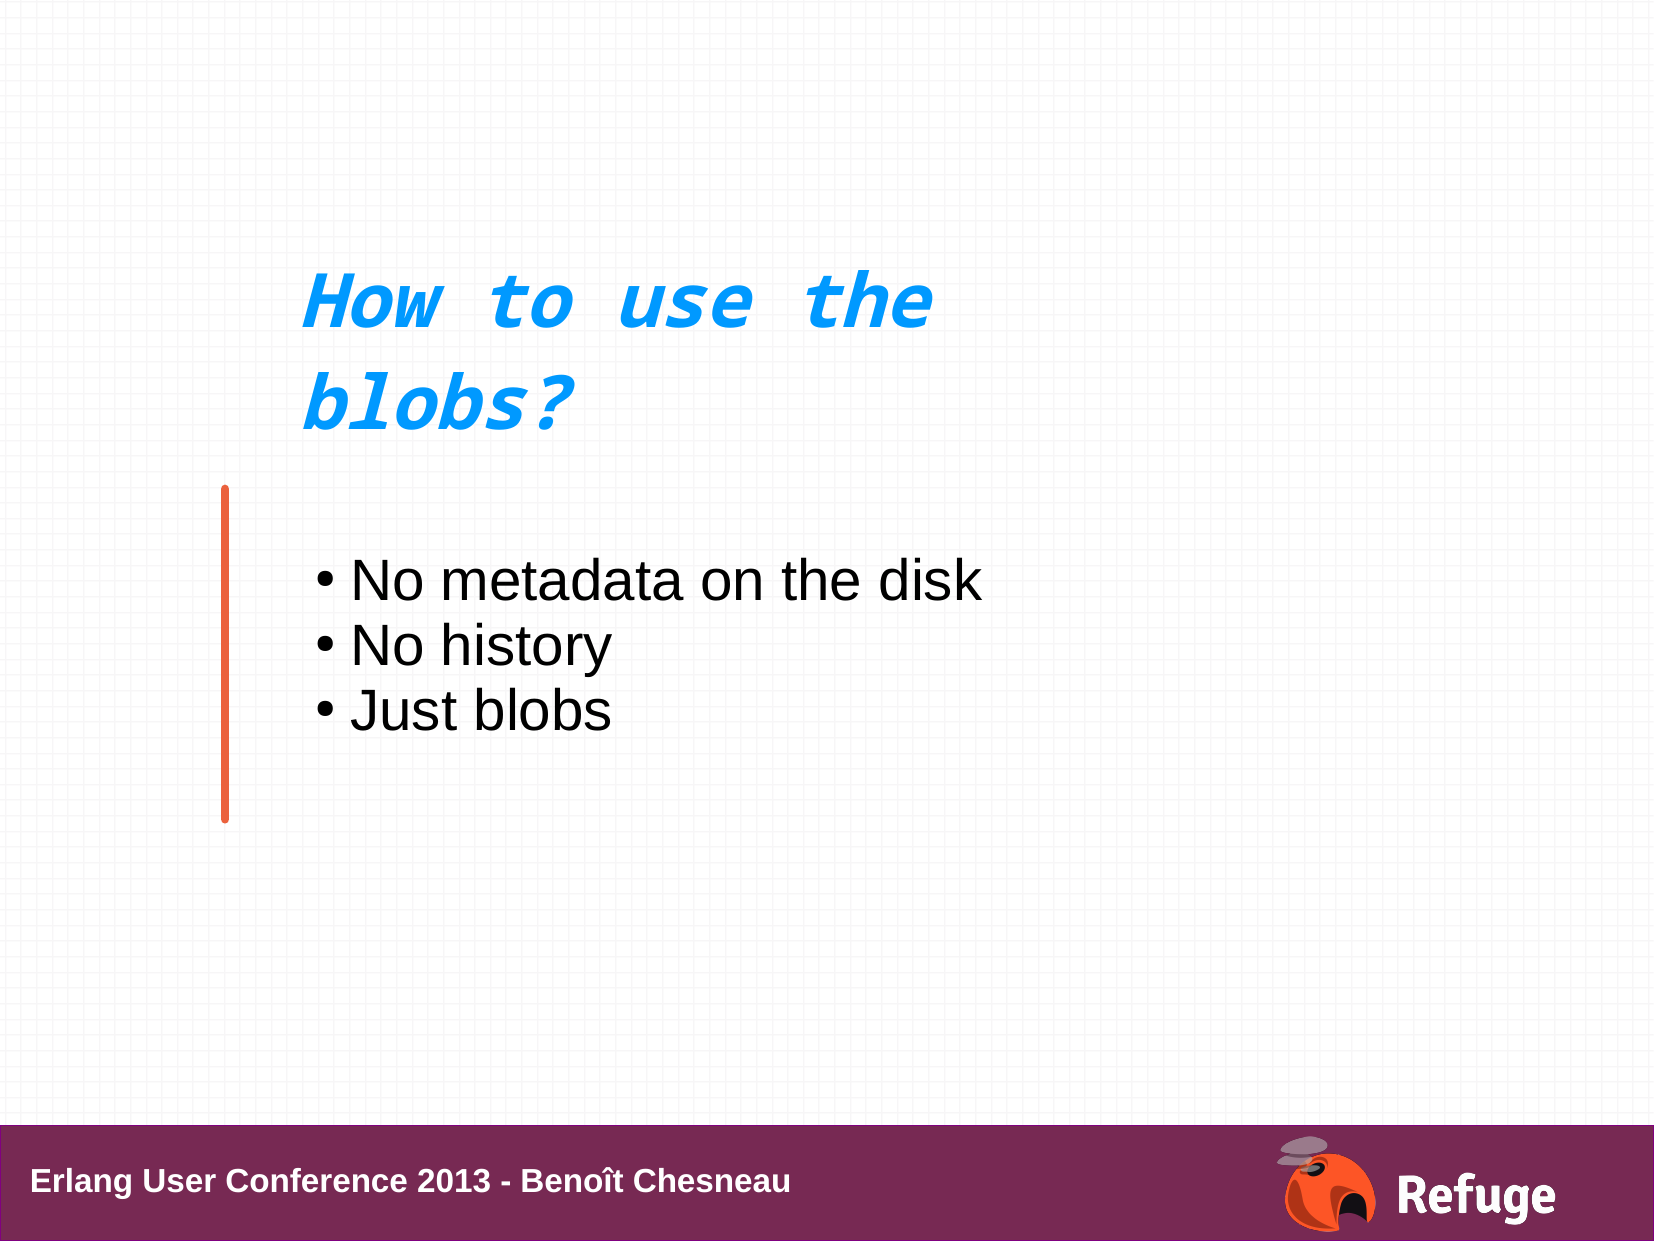

How to use the blobs?
No metadata on the disk
No history
Just blobs
Erlang User Conference 2013 - Benoît Chesneau